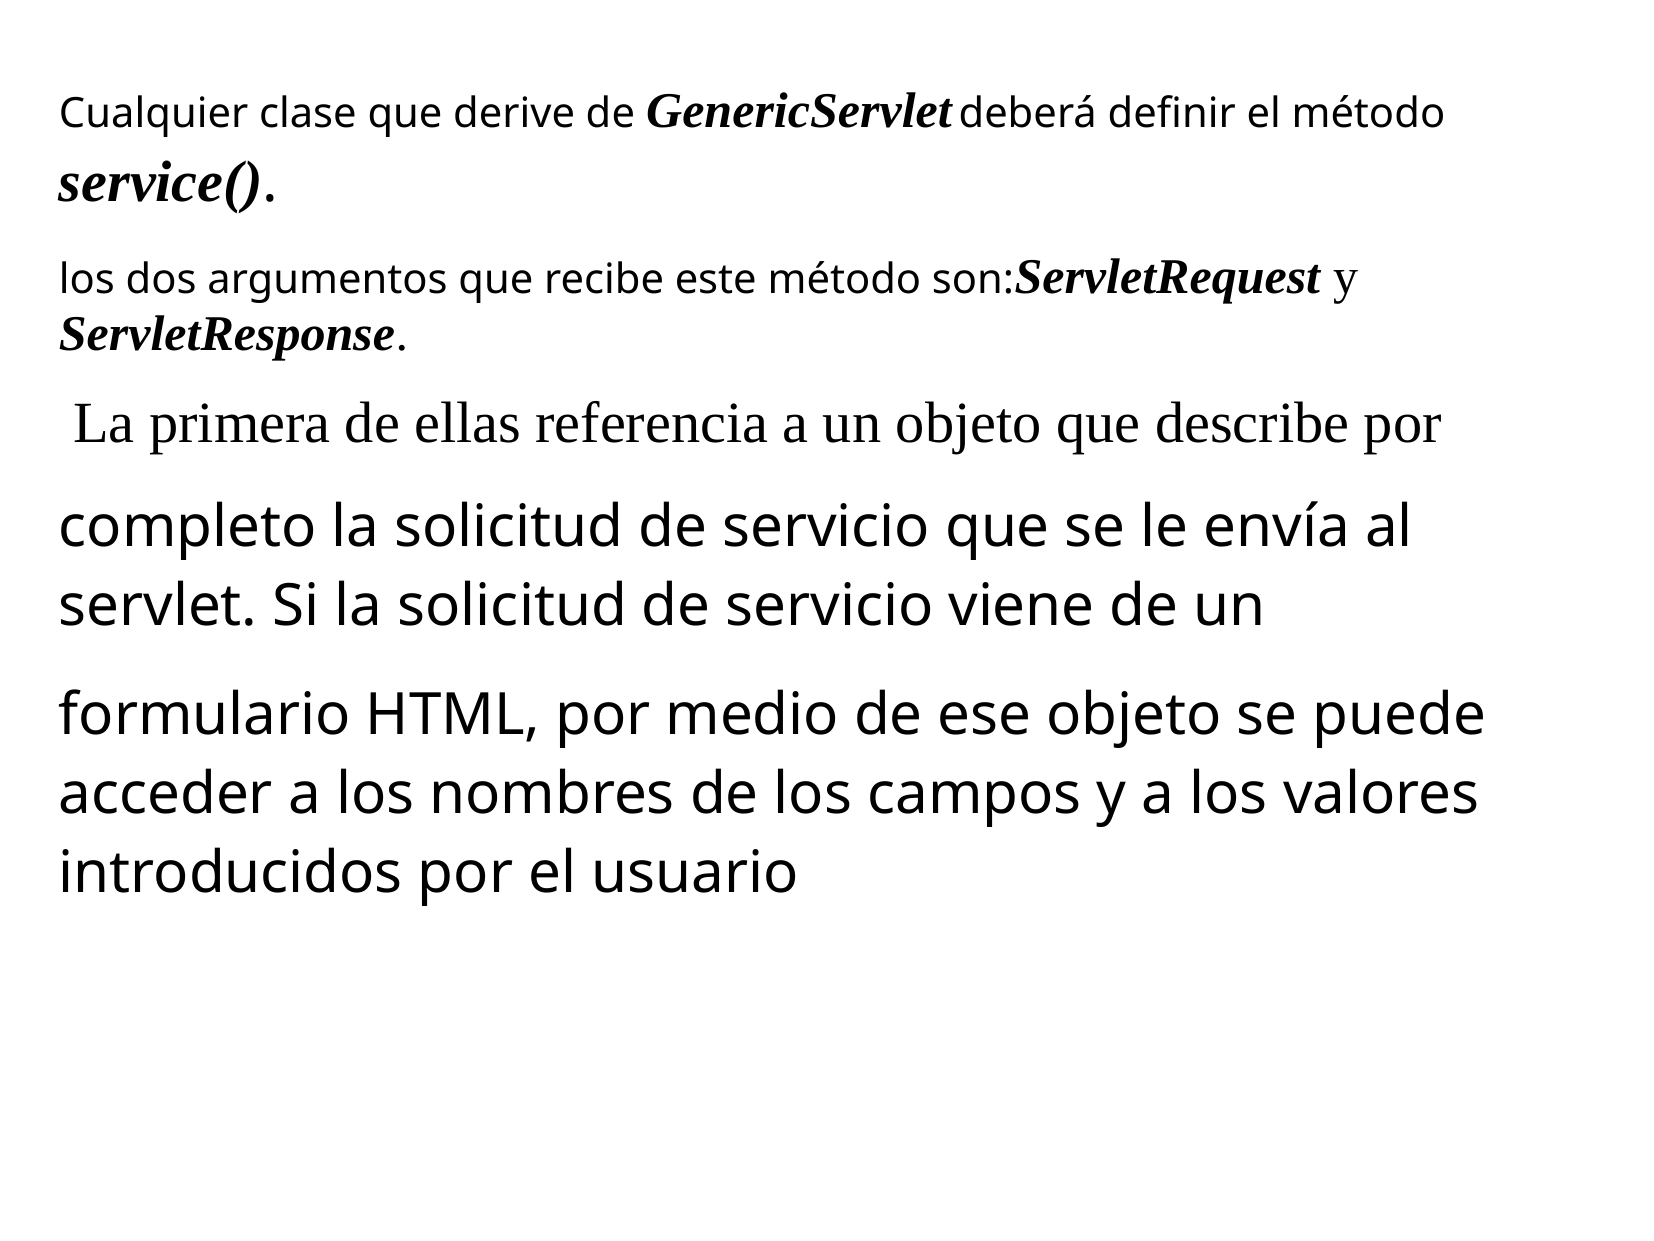

# Cualquier clase que derive de GenericServlet deberá definir el método service().
los dos argumentos que recibe este método son:ServletRequest y ServletResponse.
 La primera de ellas referencia a un objeto que describe por
completo la solicitud de servicio que se le envía al servlet. Si la solicitud de servicio viene de un
formulario HTML, por medio de ese objeto se puede acceder a los nombres de los campos y a los valores introducidos por el usuario